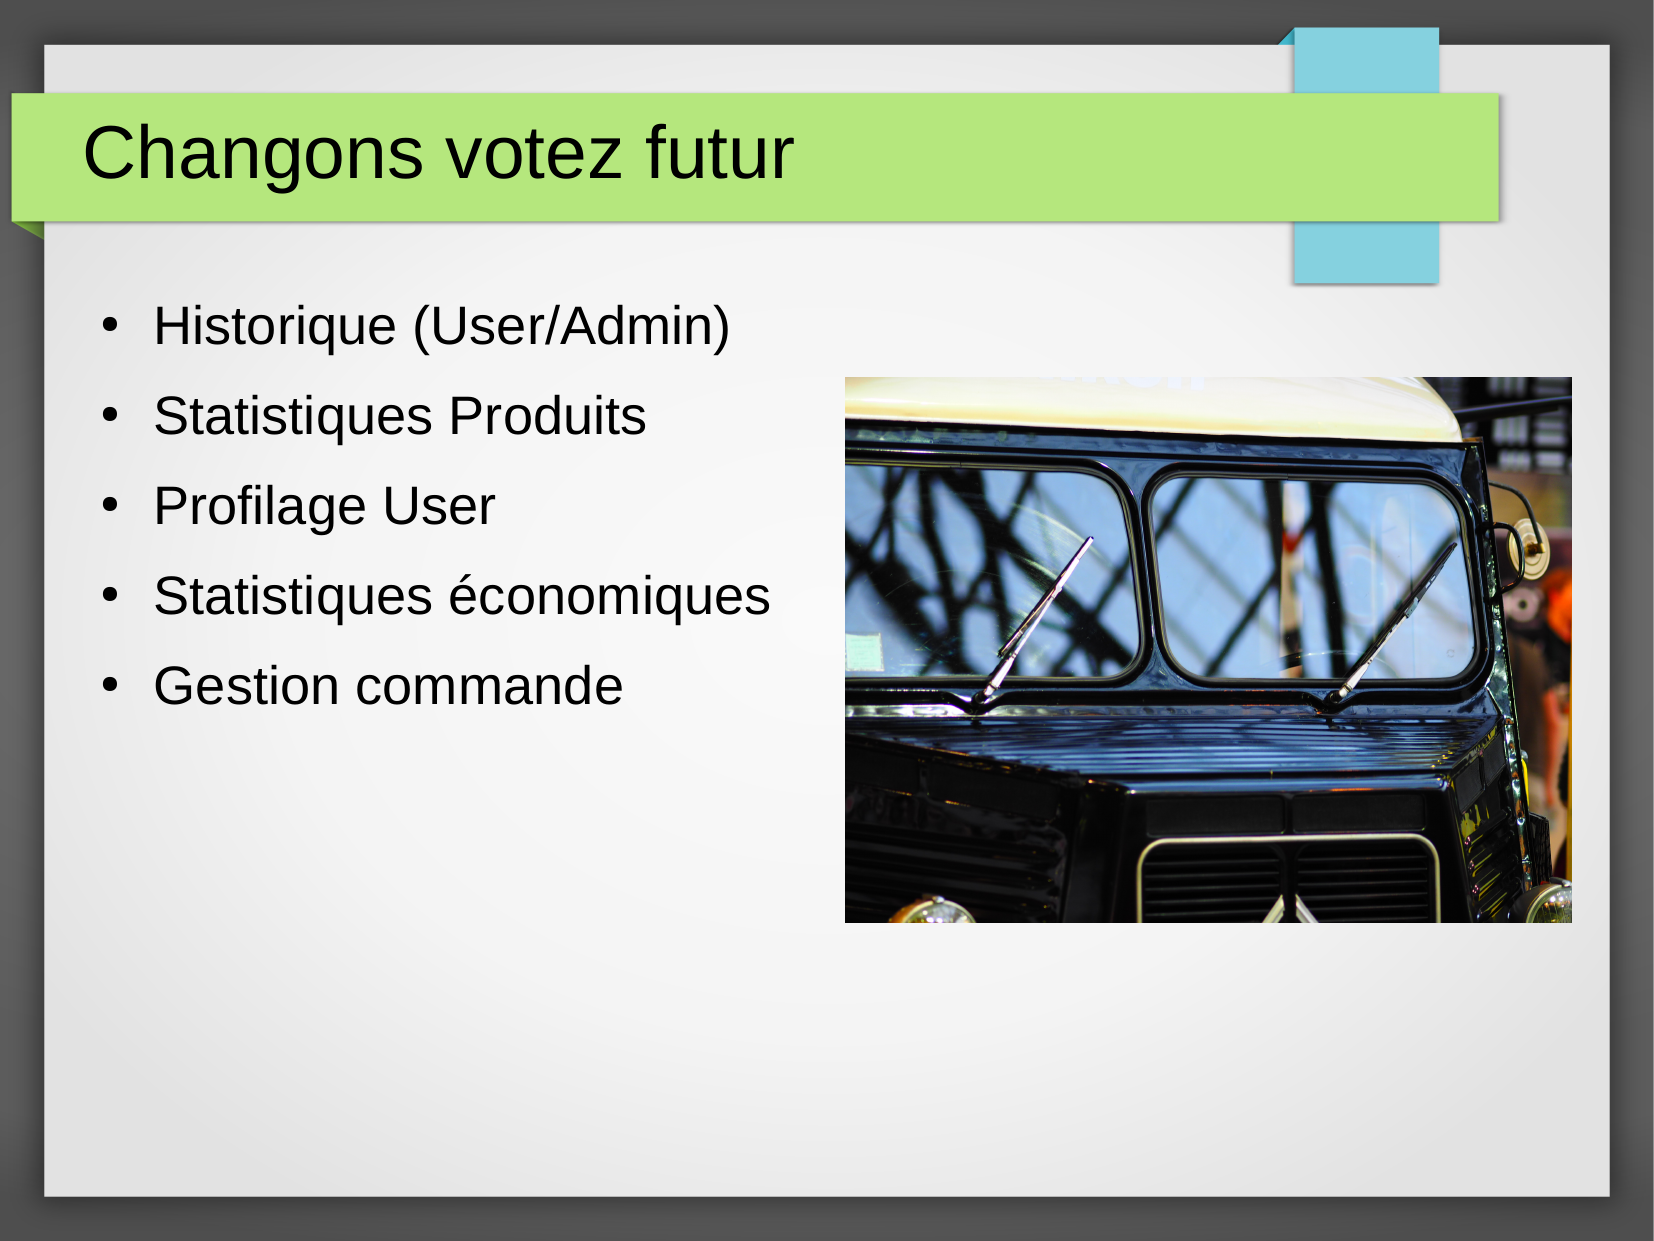

# Changons votez futur
Historique (User/Admin)
Statistiques Produits
Profilage User
Statistiques économiques
Gestion commande